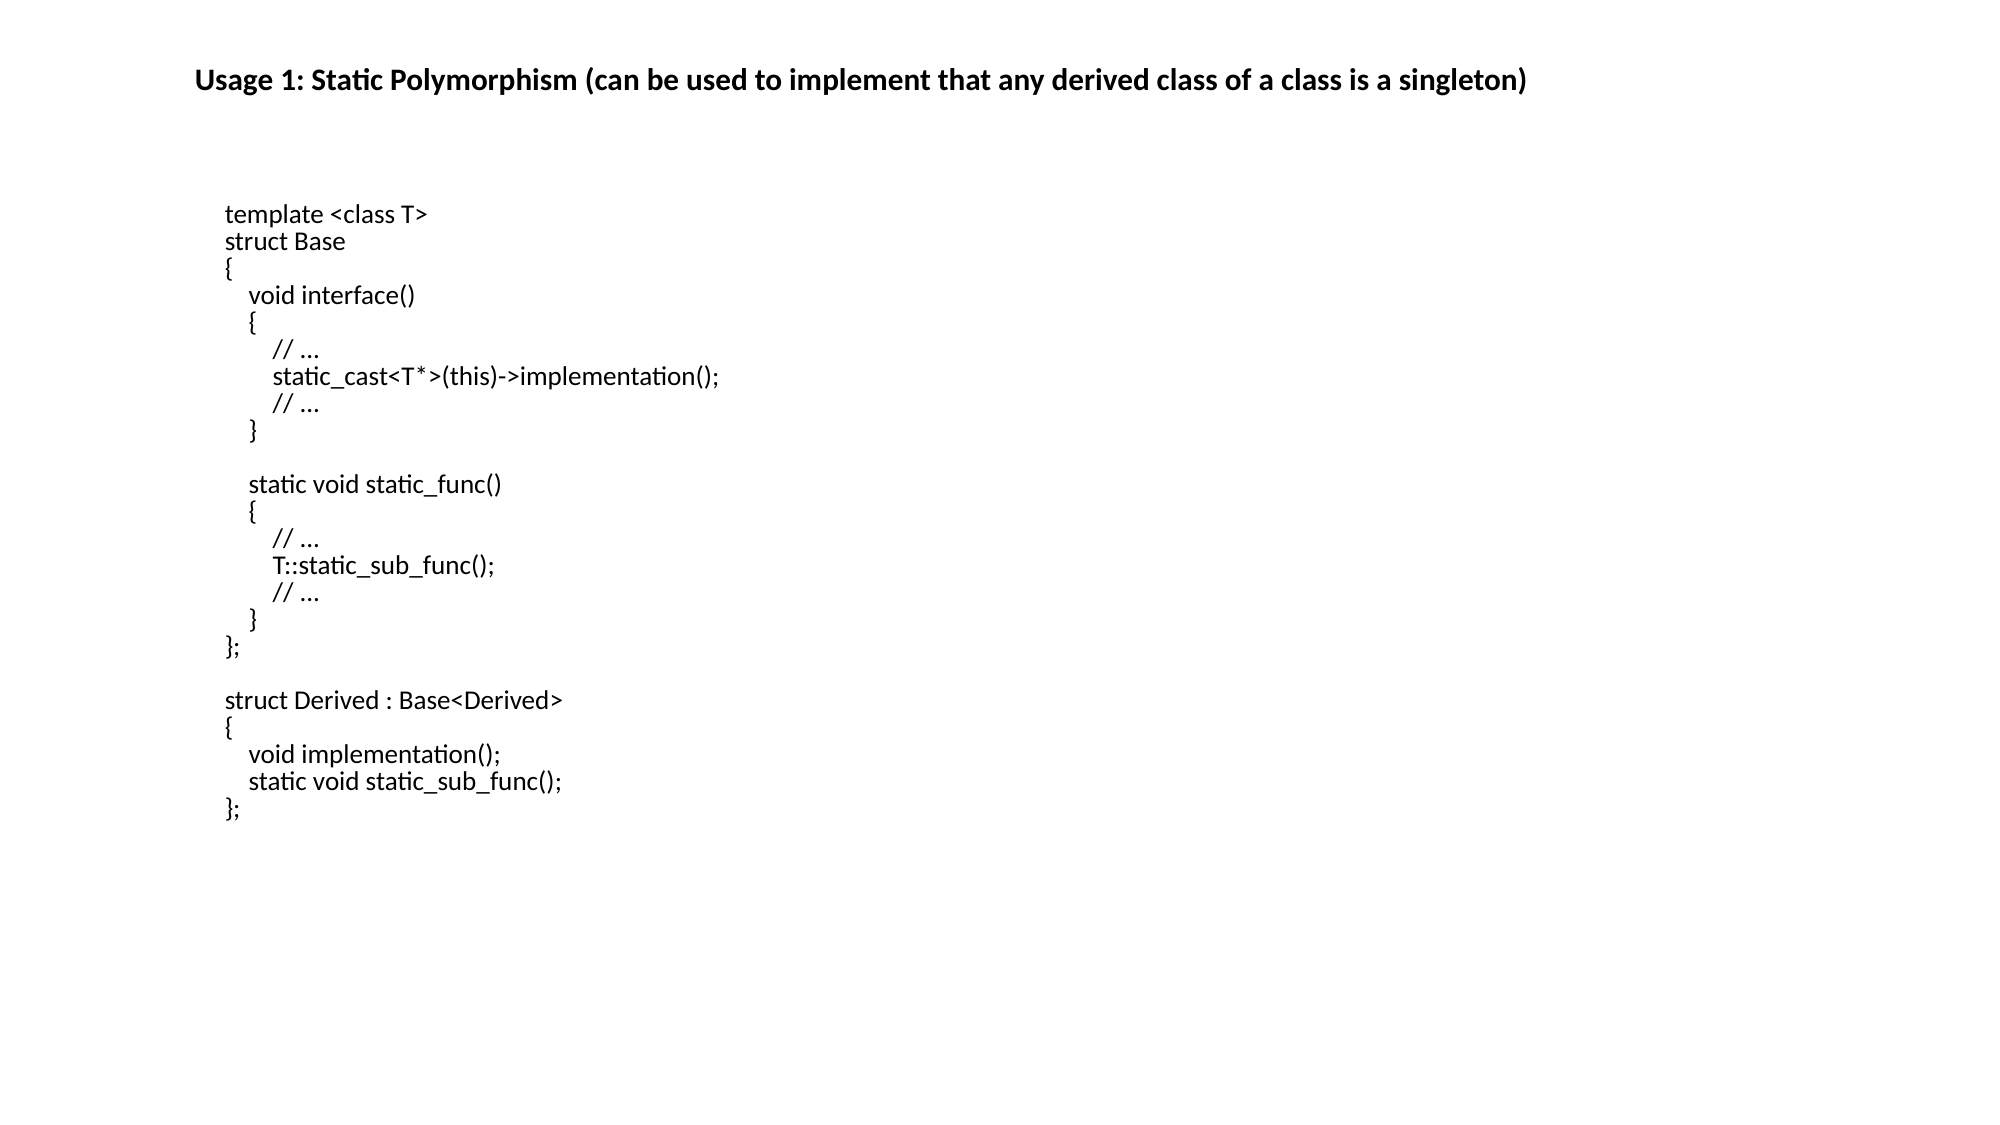

Usage 1: Static Polymorphism (can be used to implement that any derived class of a class is a singleton)
template <class T>
struct Base
{
 void interface()
 {
 // ...
 static_cast<T*>(this)->implementation();
 // ...
 }
 static void static_func()
 {
 // ...
 T::static_sub_func();
 // ...
 }
};
struct Derived : Base<Derived>
{
 void implementation();
 static void static_sub_func();
};